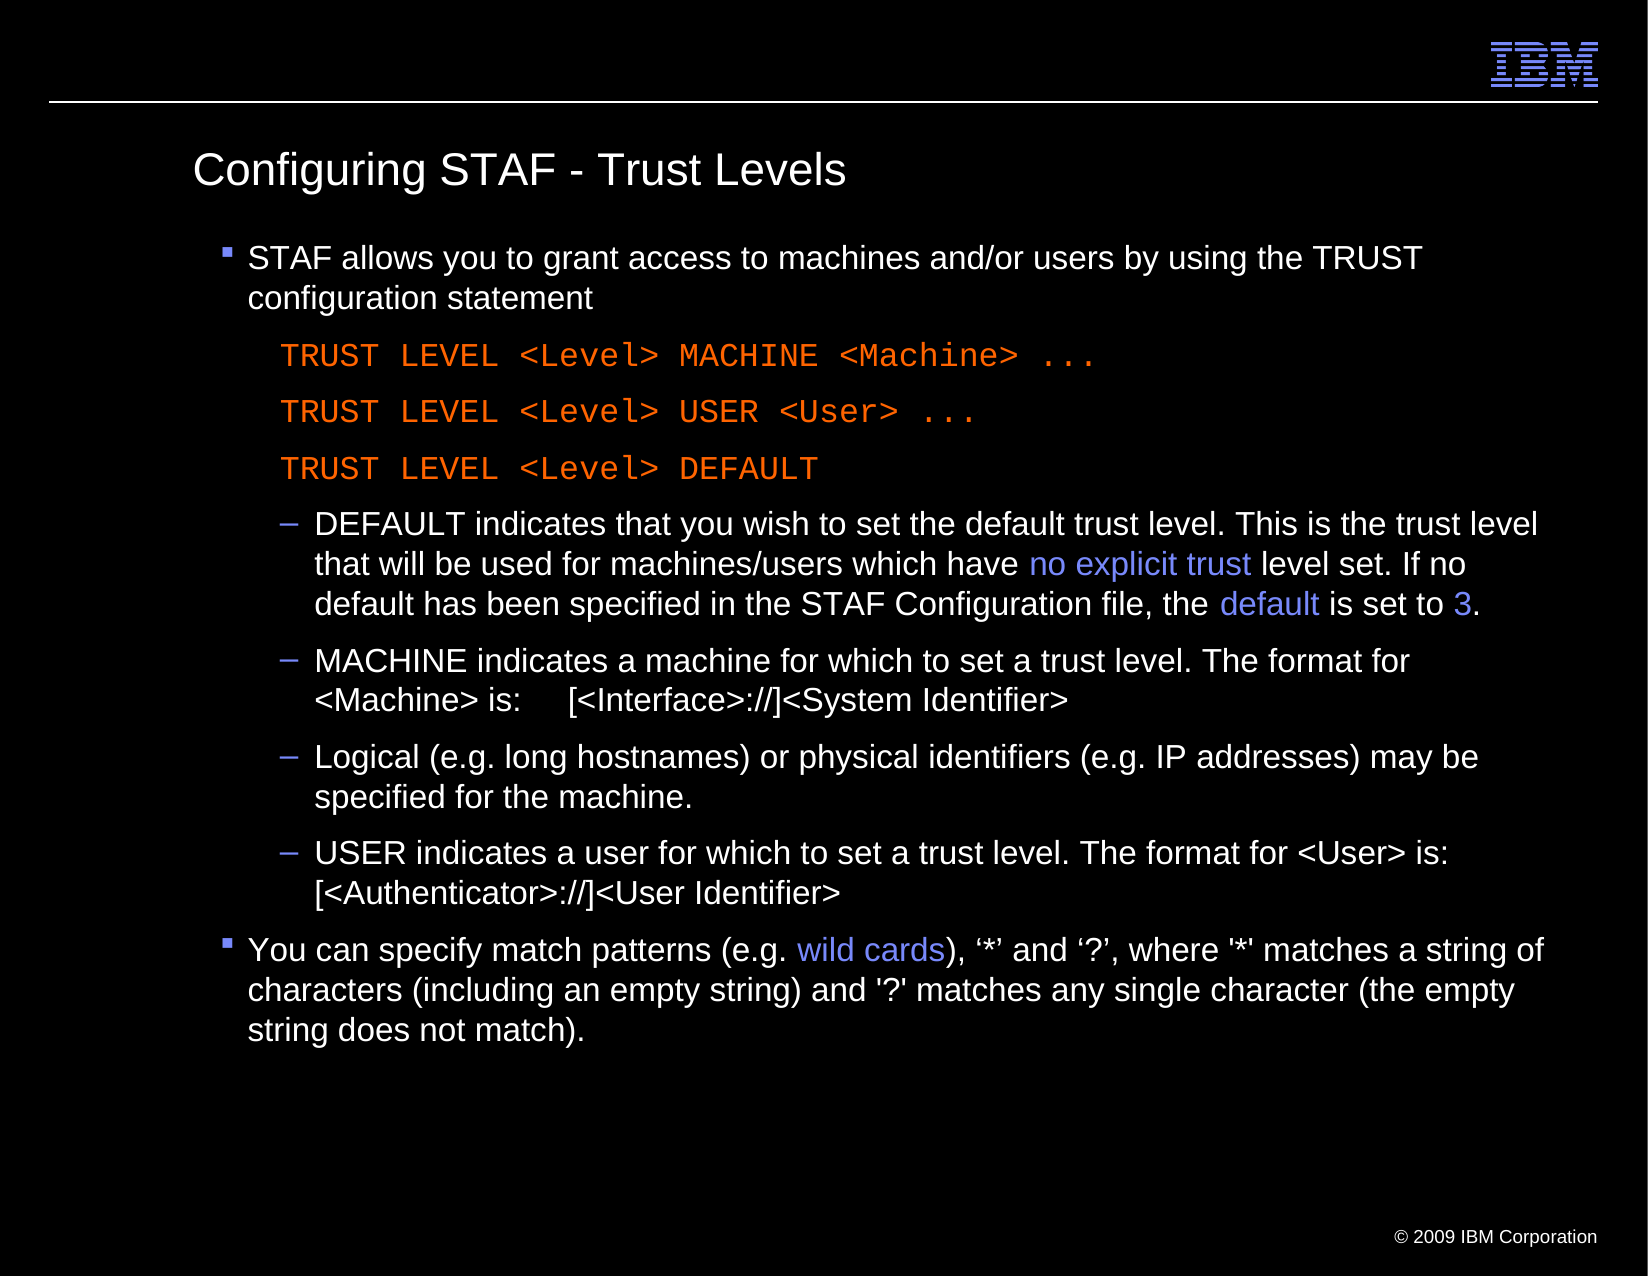

# Configuring STAF - Trust Levels
STAF allows you to grant access to machines and/or users by using the TRUST configuration statement
TRUST LEVEL <Level> MACHINE <Machine> ...
TRUST LEVEL <Level> USER <User> ...
TRUST LEVEL <Level> DEFAULT
DEFAULT indicates that you wish to set the default trust level. This is the trust level that will be used for machines/users which have no explicit trust level set. If no default has been specified in the STAF Configuration file, the default is set to 3.
MACHINE indicates a machine for which to set a trust level. The format for <Machine> is: [<Interface>://]<System Identifier>
Logical (e.g. long hostnames) or physical identifiers (e.g. IP addresses) may be specified for the machine.
USER indicates a user for which to set a trust level. The format for <User> is: [<Authenticator>://]<User Identifier>
You can specify match patterns (e.g. wild cards), ‘*’ and ‘?’, where '*' matches a string of characters (including an empty string) and '?' matches any single character (the empty string does not match).